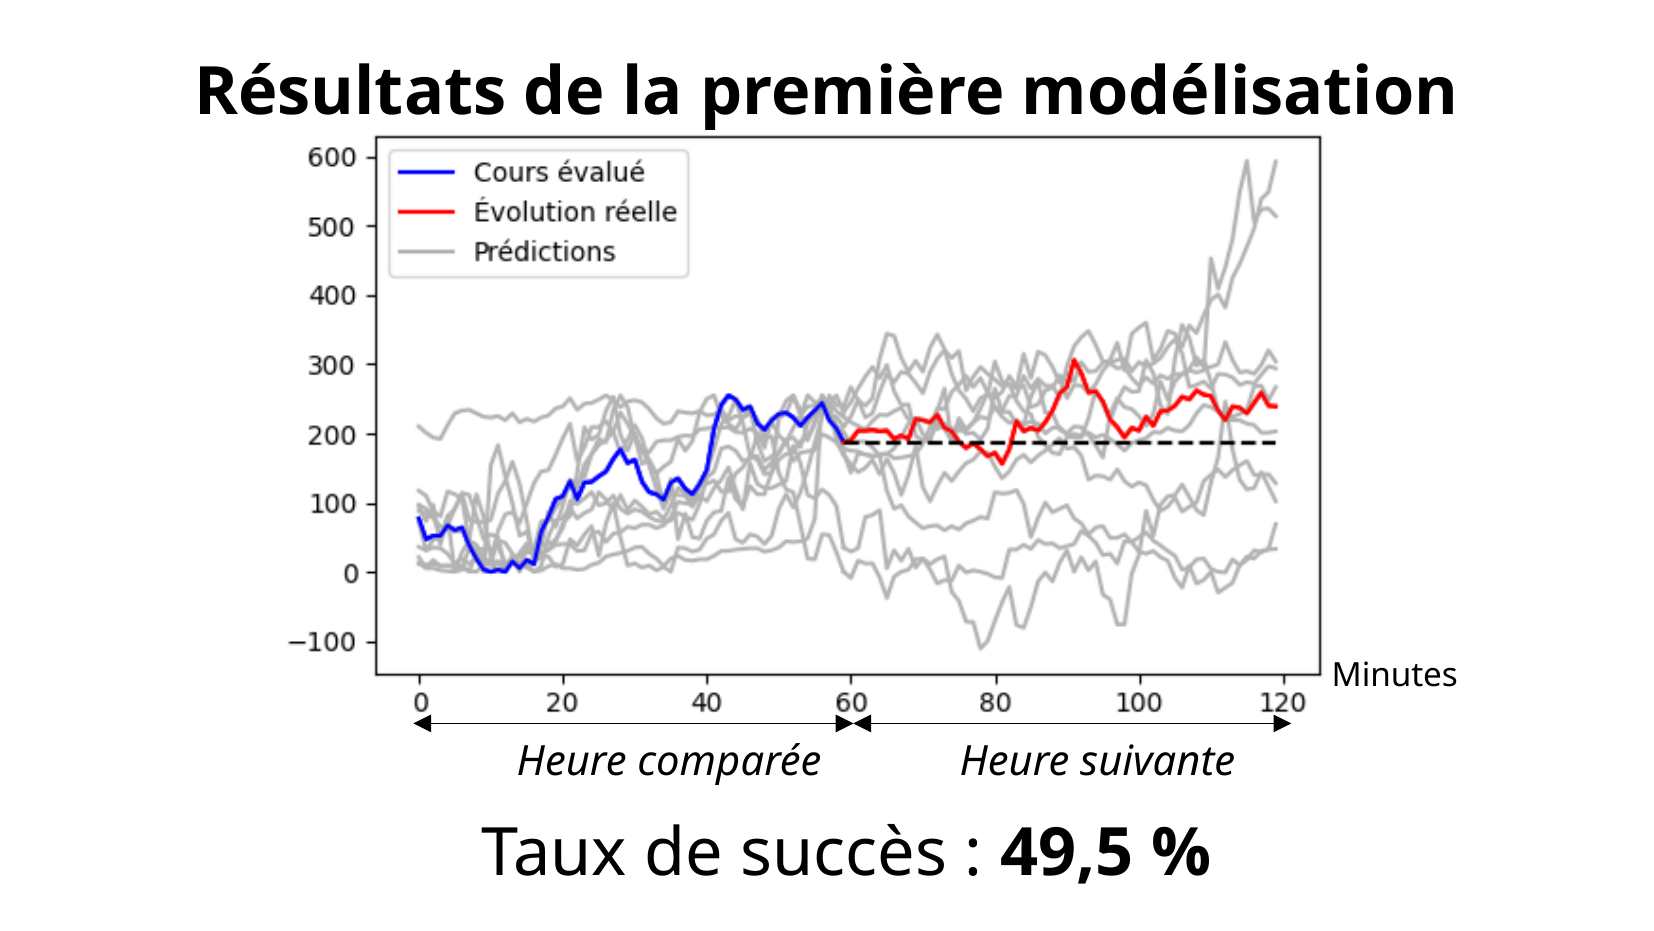

# Résultats de la première modélisation
Minutes
Heure comparée
Heure suivante
Taux de succès : 49,5 %